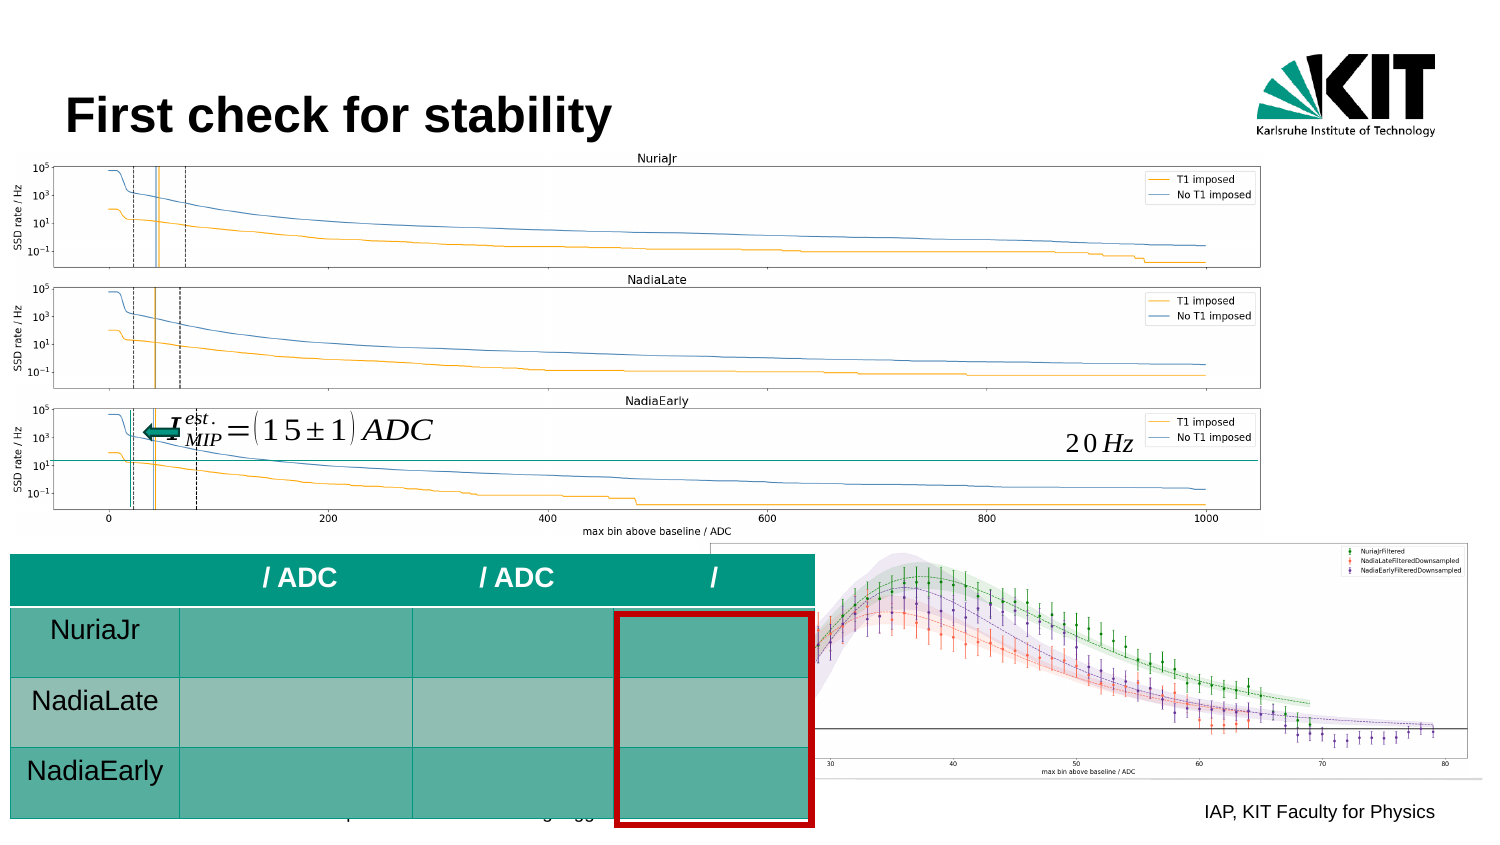

# First check for stability
| | / ADC | / ADC | / |
| --- | --- | --- | --- |
| NuriaJr | | | |
| NadiaLate | | | |
| NadiaEarly | | | |